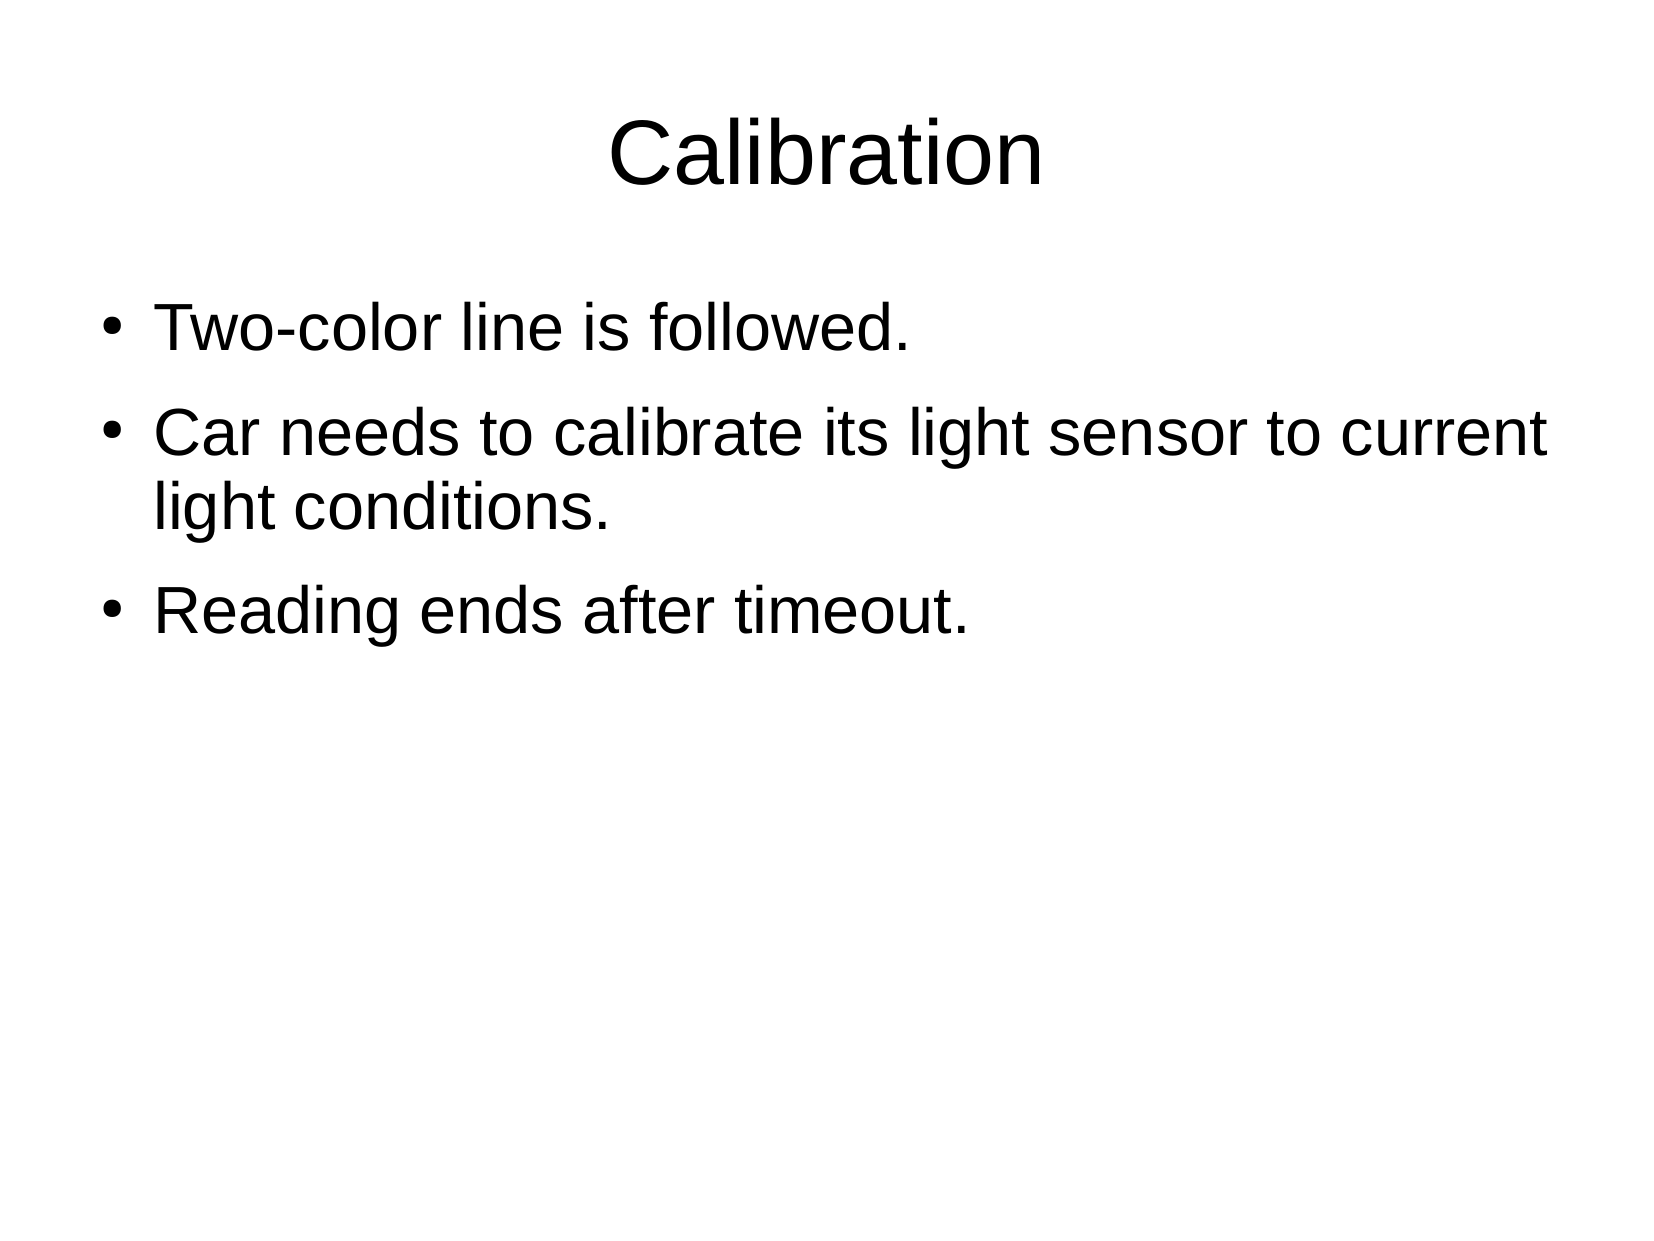

# Calibration
Two-color line is followed.
Car needs to calibrate its light sensor to current light conditions.
Reading ends after timeout.